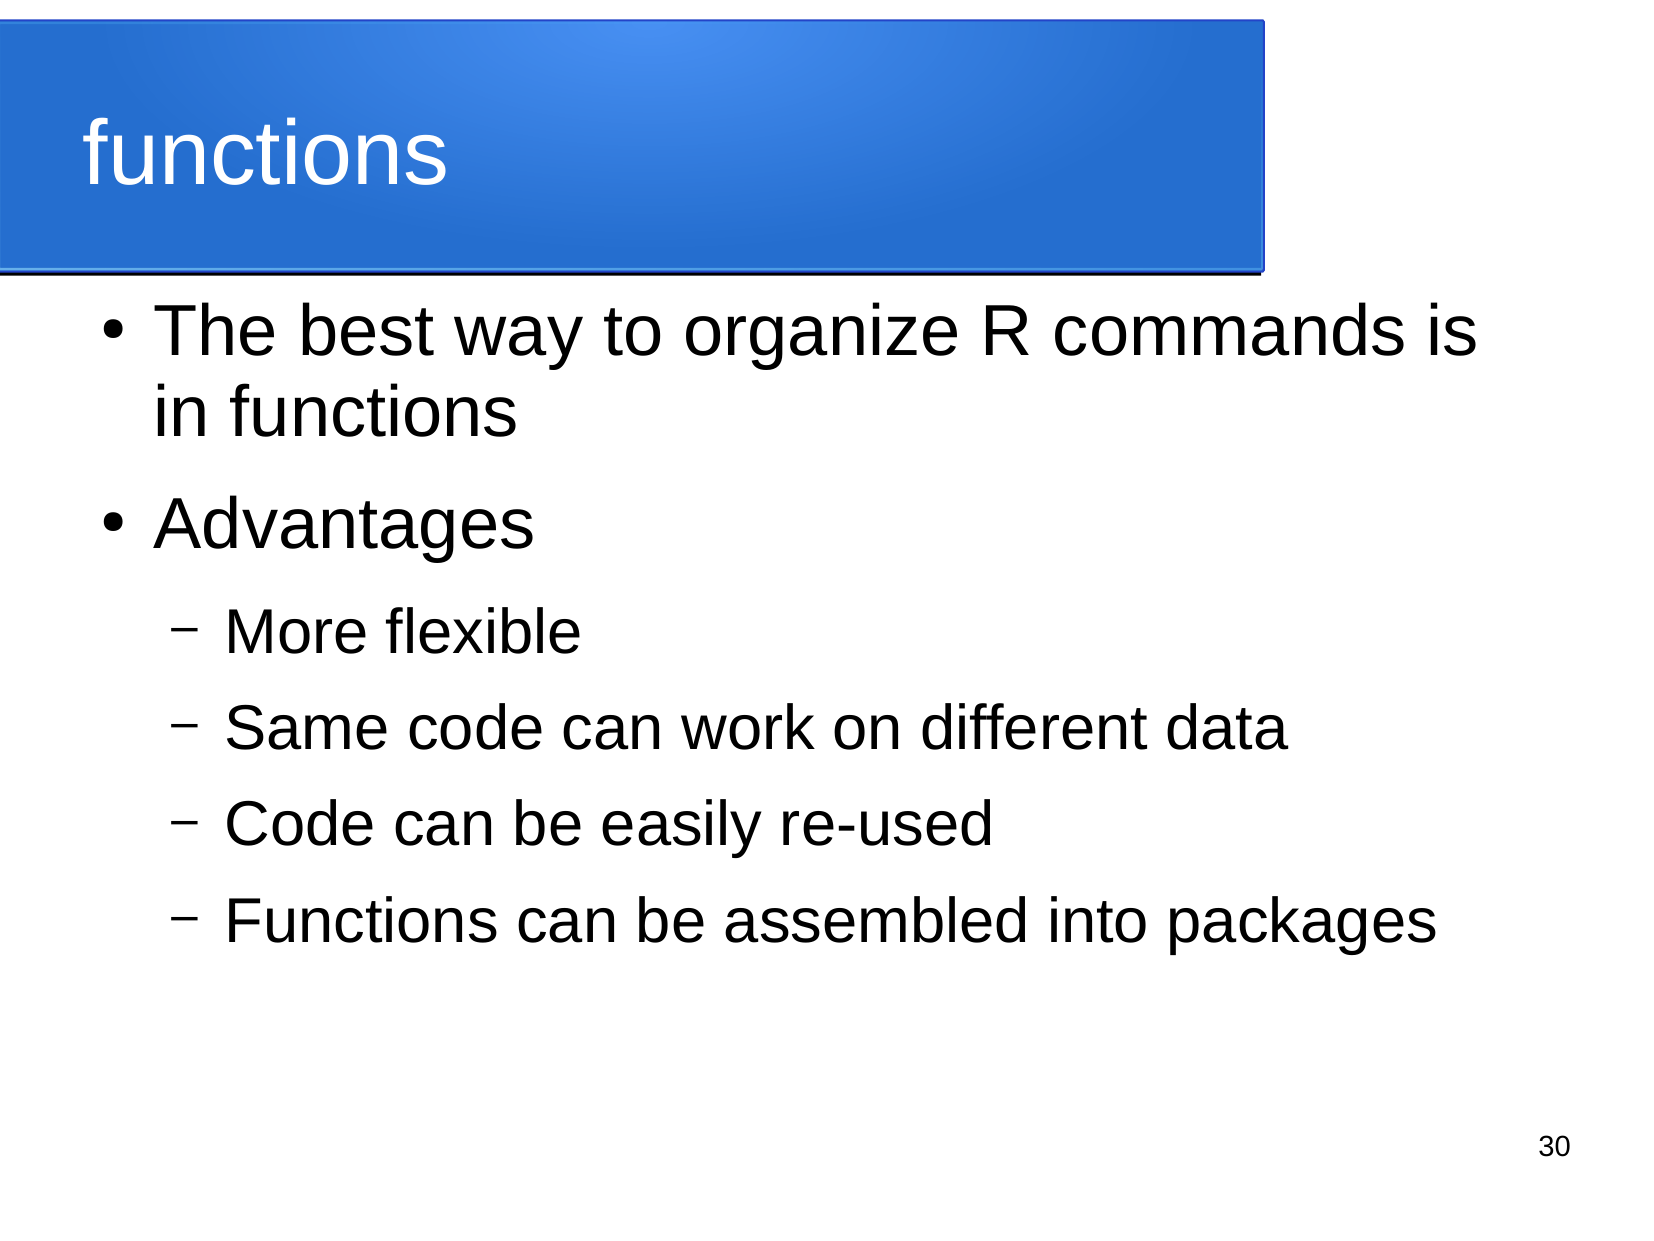

# functions
The best way to organize R commands is in functions
Advantages
More flexible
Same code can work on different data
Code can be easily re-used
Functions can be assembled into packages
30